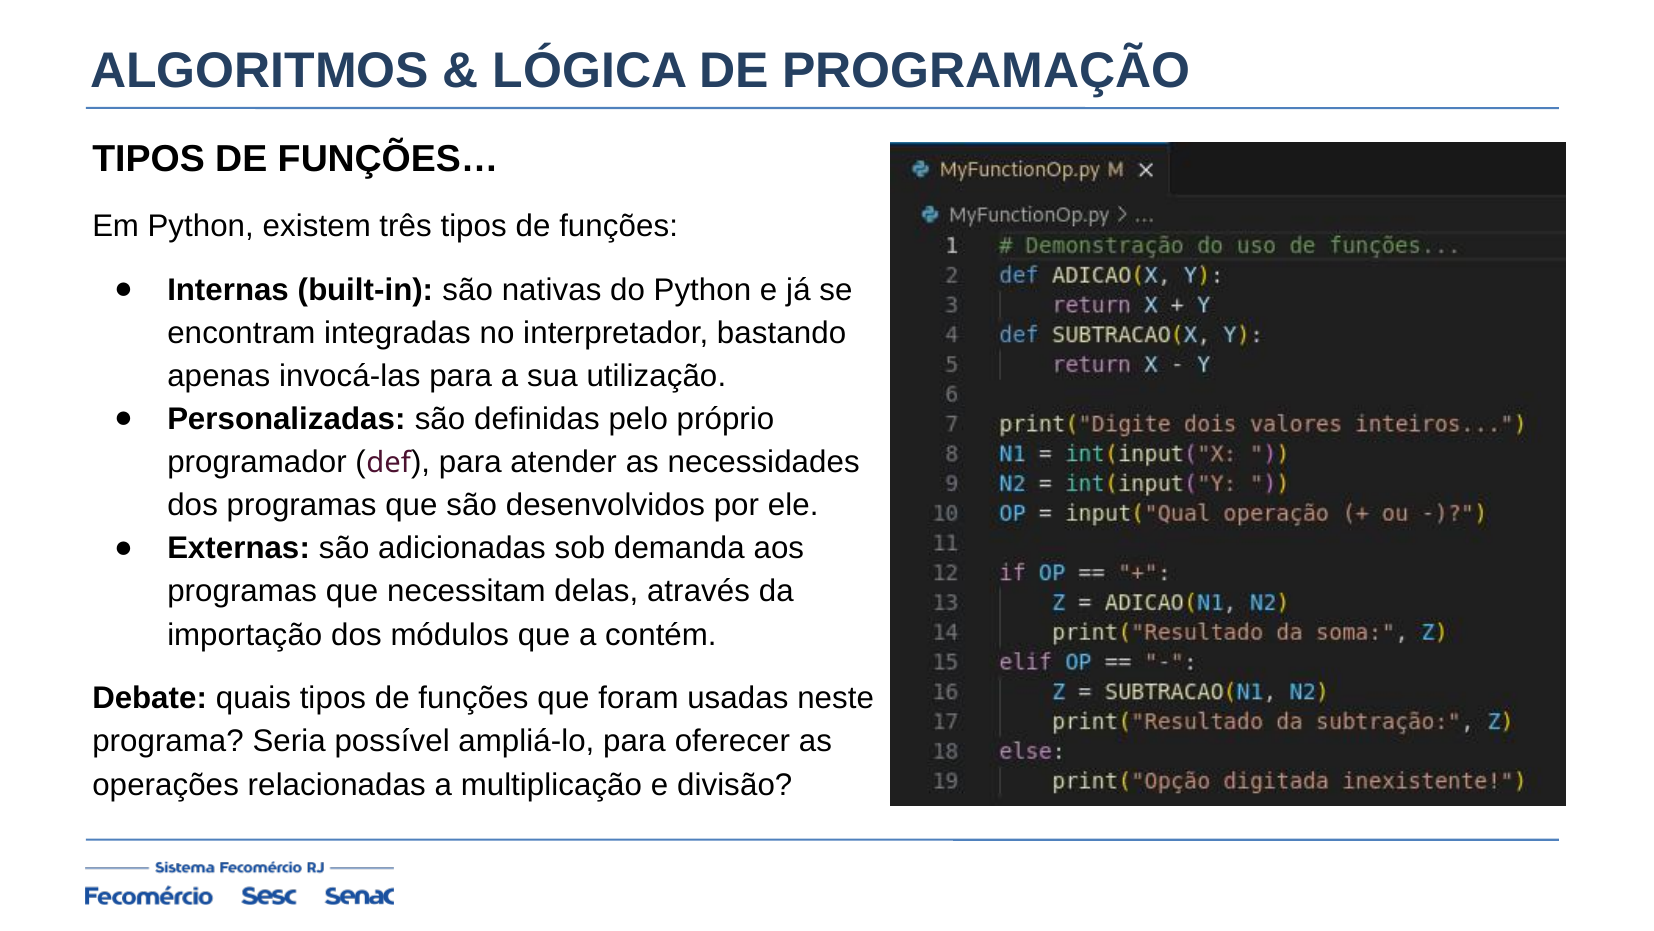

ALGORITMOS & LÓGICA DE PROGRAMAÇÃO
TIPOS DE FUNÇÕES…
Em Python, existem três tipos de funções:
Internas (built-in): são nativas do Python e já se encontram integradas no interpretador, bastando apenas invocá-las para a sua utilização.
Personalizadas: são definidas pelo próprio programador (def), para atender as necessidades dos programas que são desenvolvidos por ele.
Externas: são adicionadas sob demanda aos programas que necessitam delas, através da importação dos módulos que a contém.
Debate: quais tipos de funções que foram usadas neste programa? Seria possível ampliá-lo, para oferecer as operações relacionadas a multiplicação e divisão?